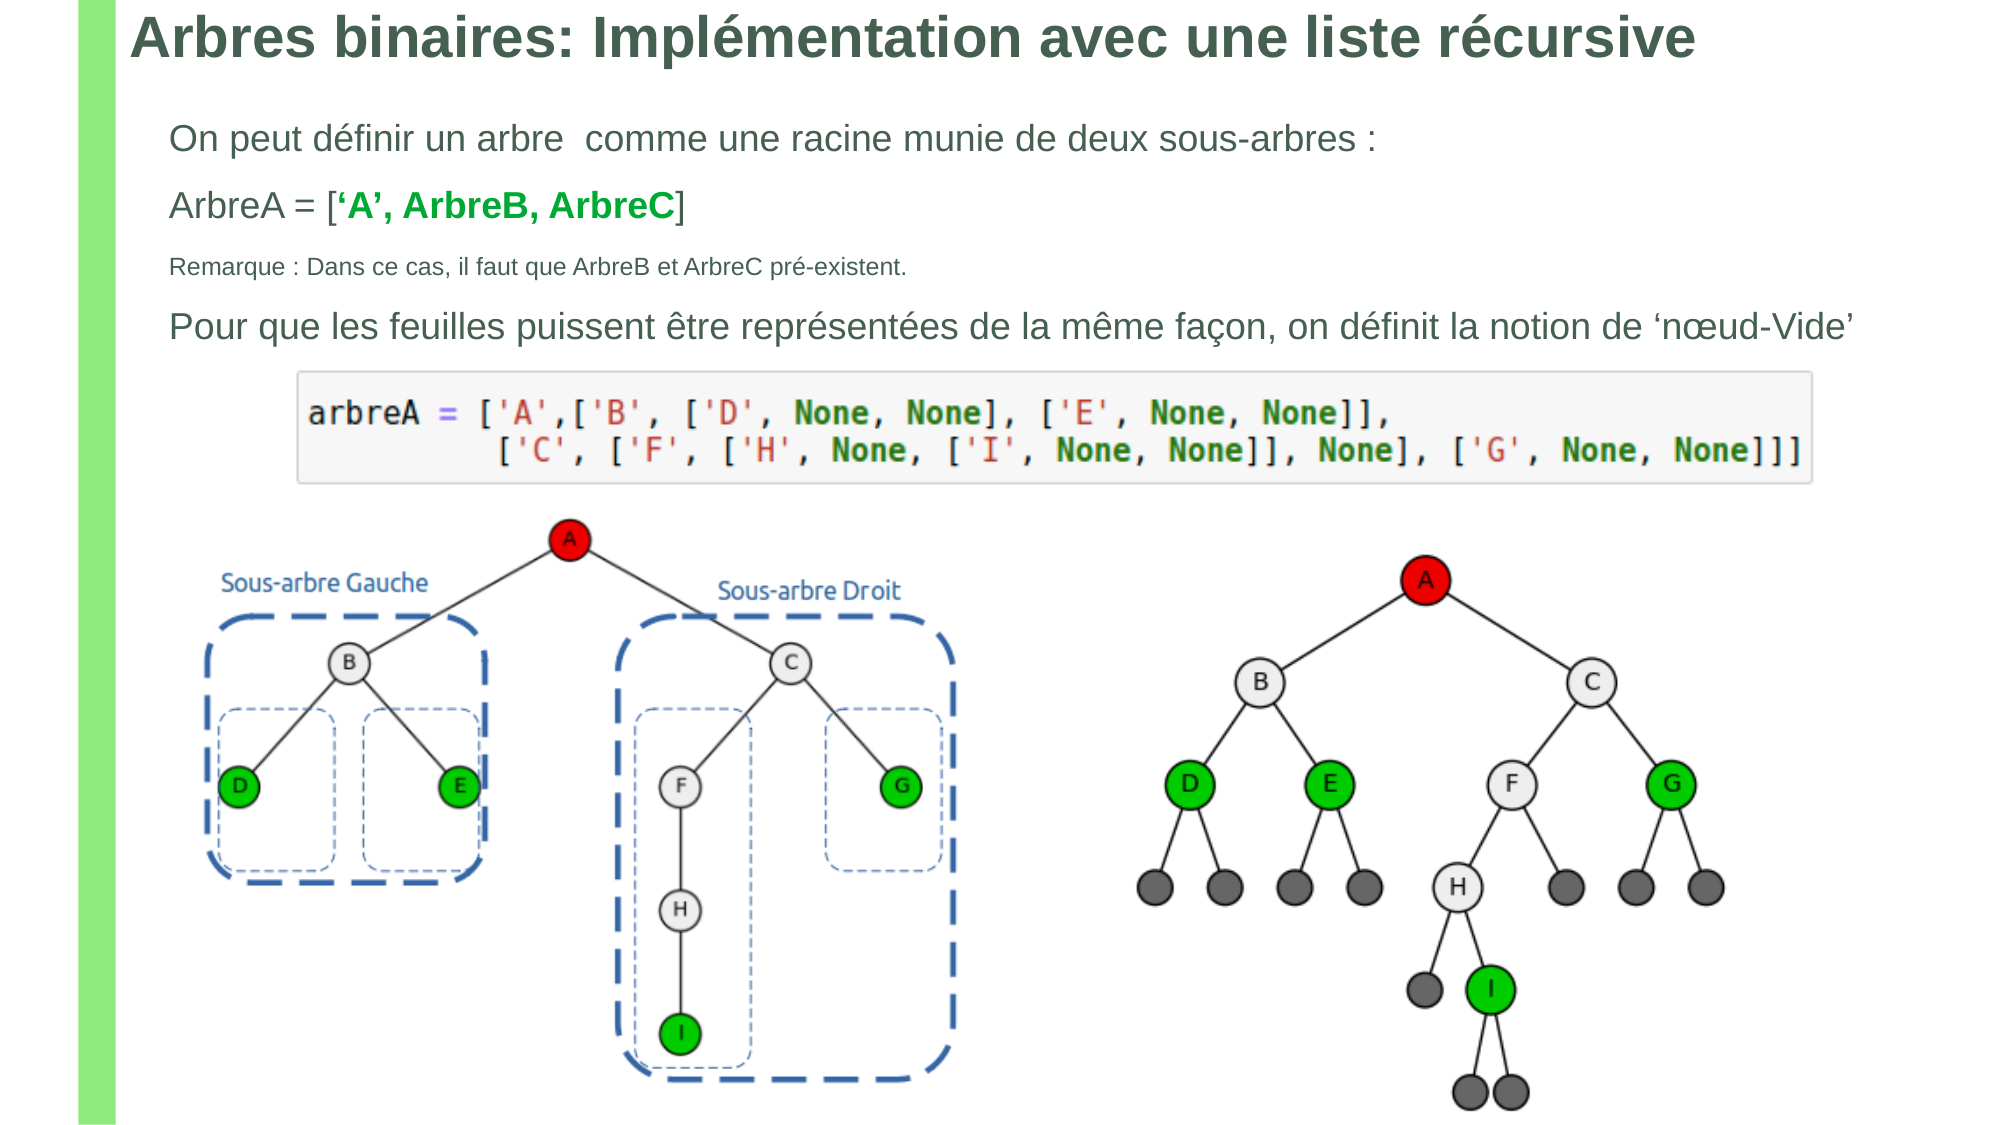

Arbres binaires: Implémentation avec une liste récursive
On peut définir un arbre comme une racine munie de deux sous-arbres :
ArbreA = [‘A’, ArbreB, ArbreC]
Remarque : Dans ce cas, il faut que ArbreB et ArbreC pré-existent.
Pour que les feuilles puissent être représentées de la même façon, on définit la notion de ‘nœud-Vide’